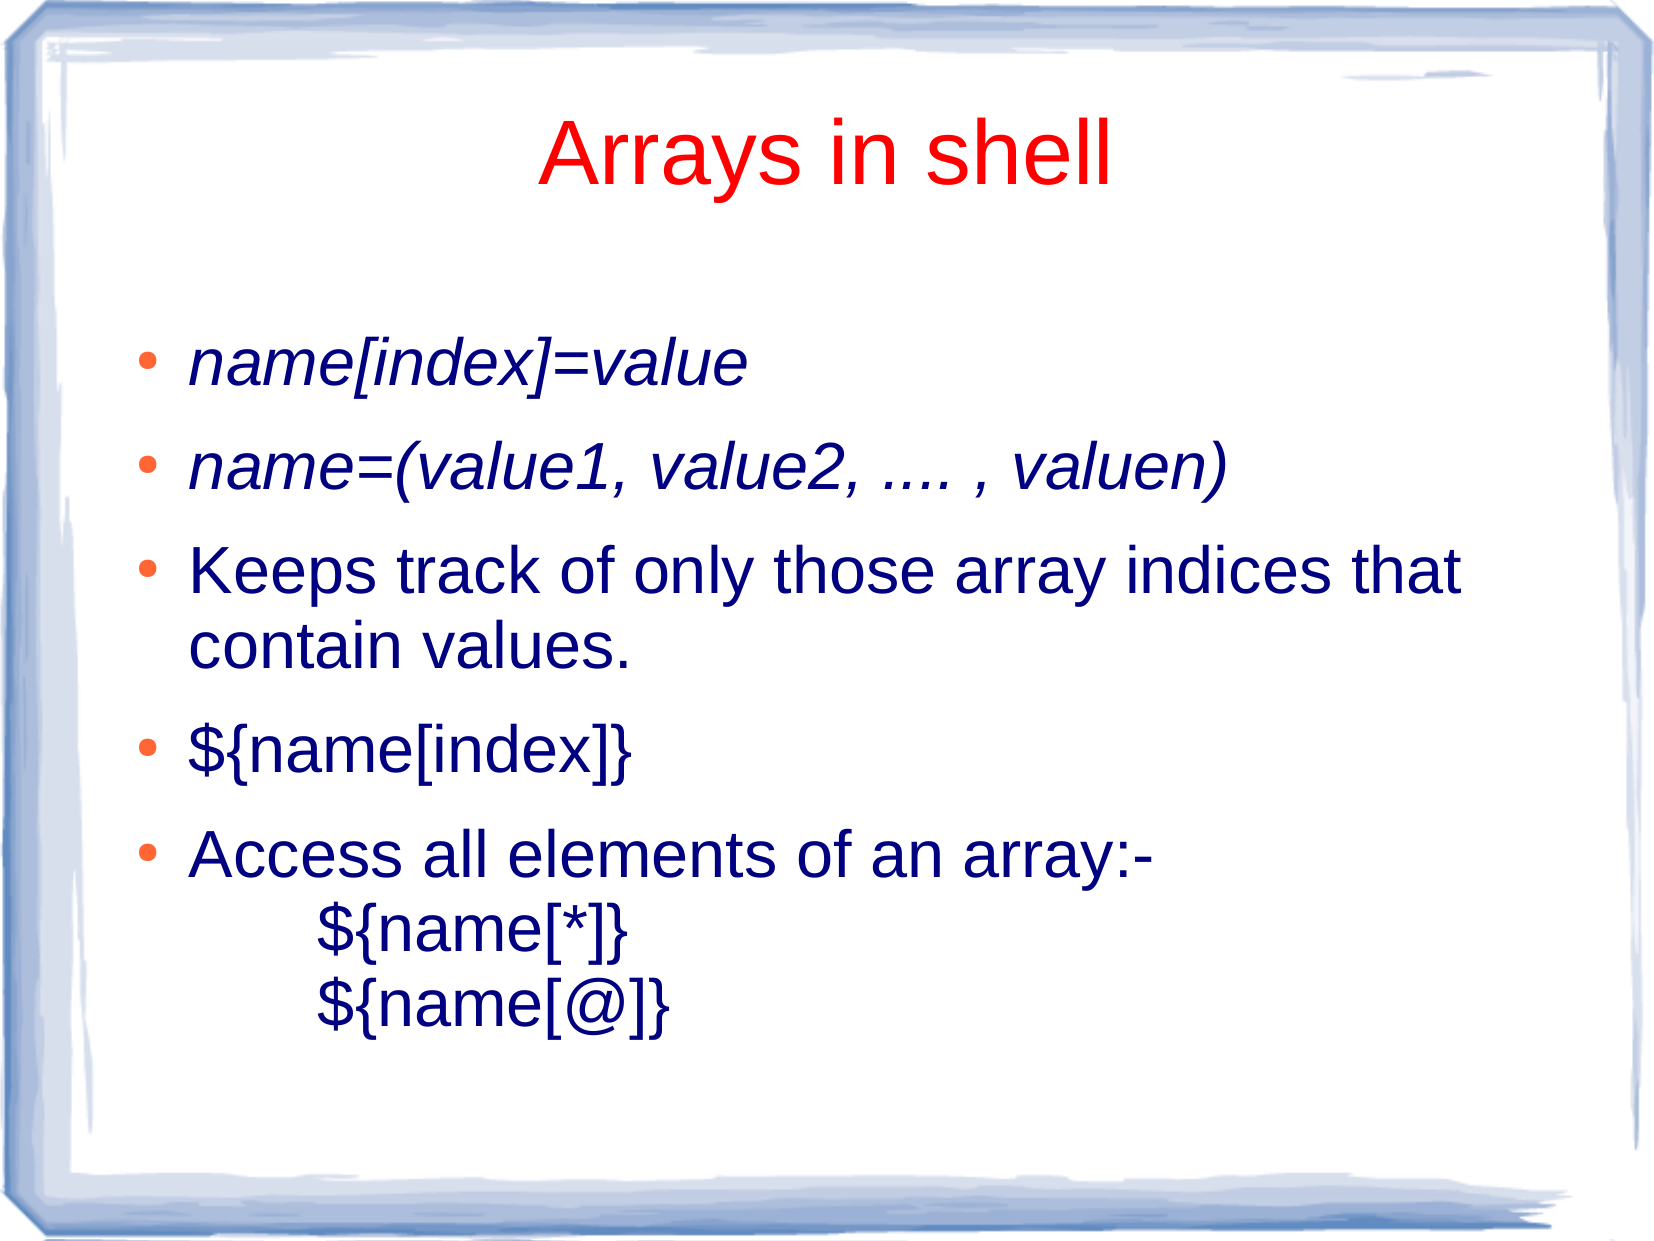

# Arrays in shell
name[index]=value
name=(value1, value2, .... , valuen)
Keeps track of only those array indices that contain values.
${name[index]}
Access all elements of an array:- ${name[*]} ${name[@]}